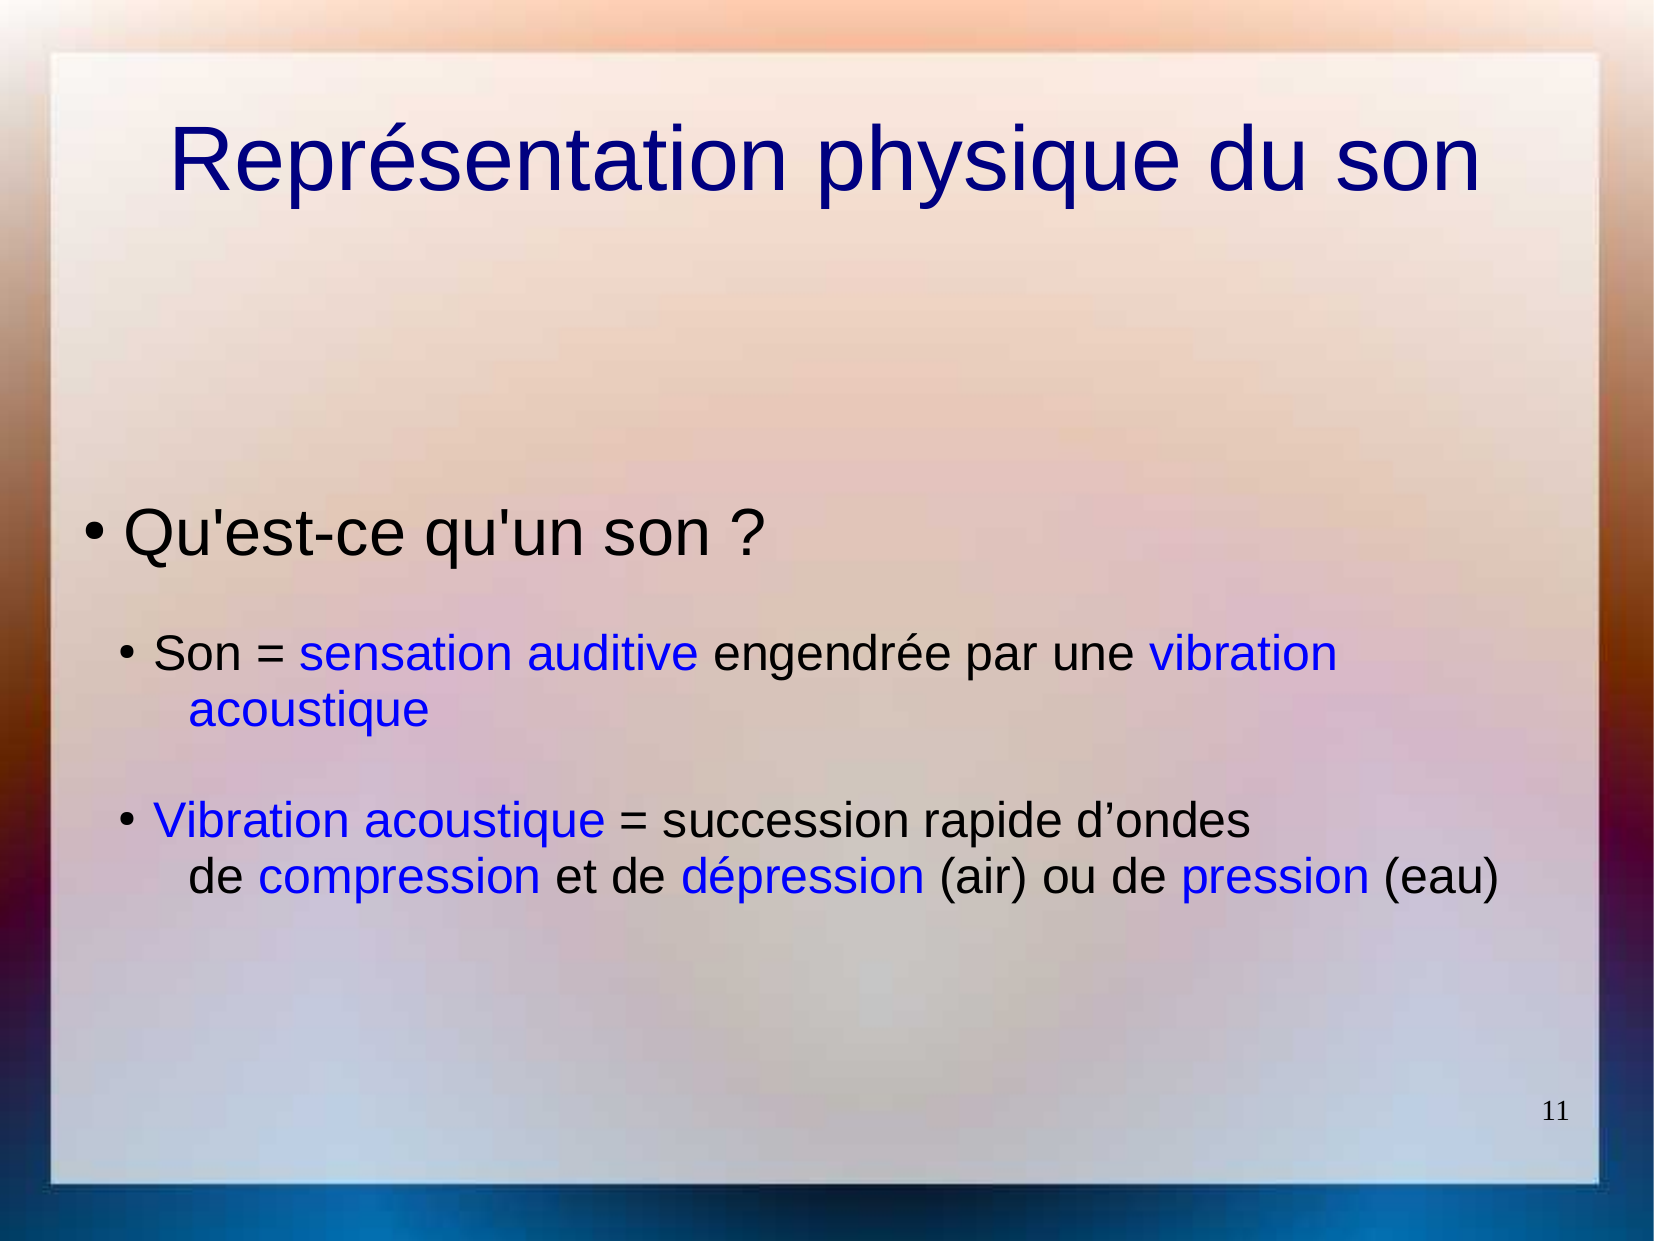

# Représentation physique du son
 Qu'est-ce qu'un son ?
Son = sensation auditive engendrée par une vibration acoustique
Vibration acoustique = succession rapide d’ondes
de compression et de dépression (air) ou de pression (eau)
11